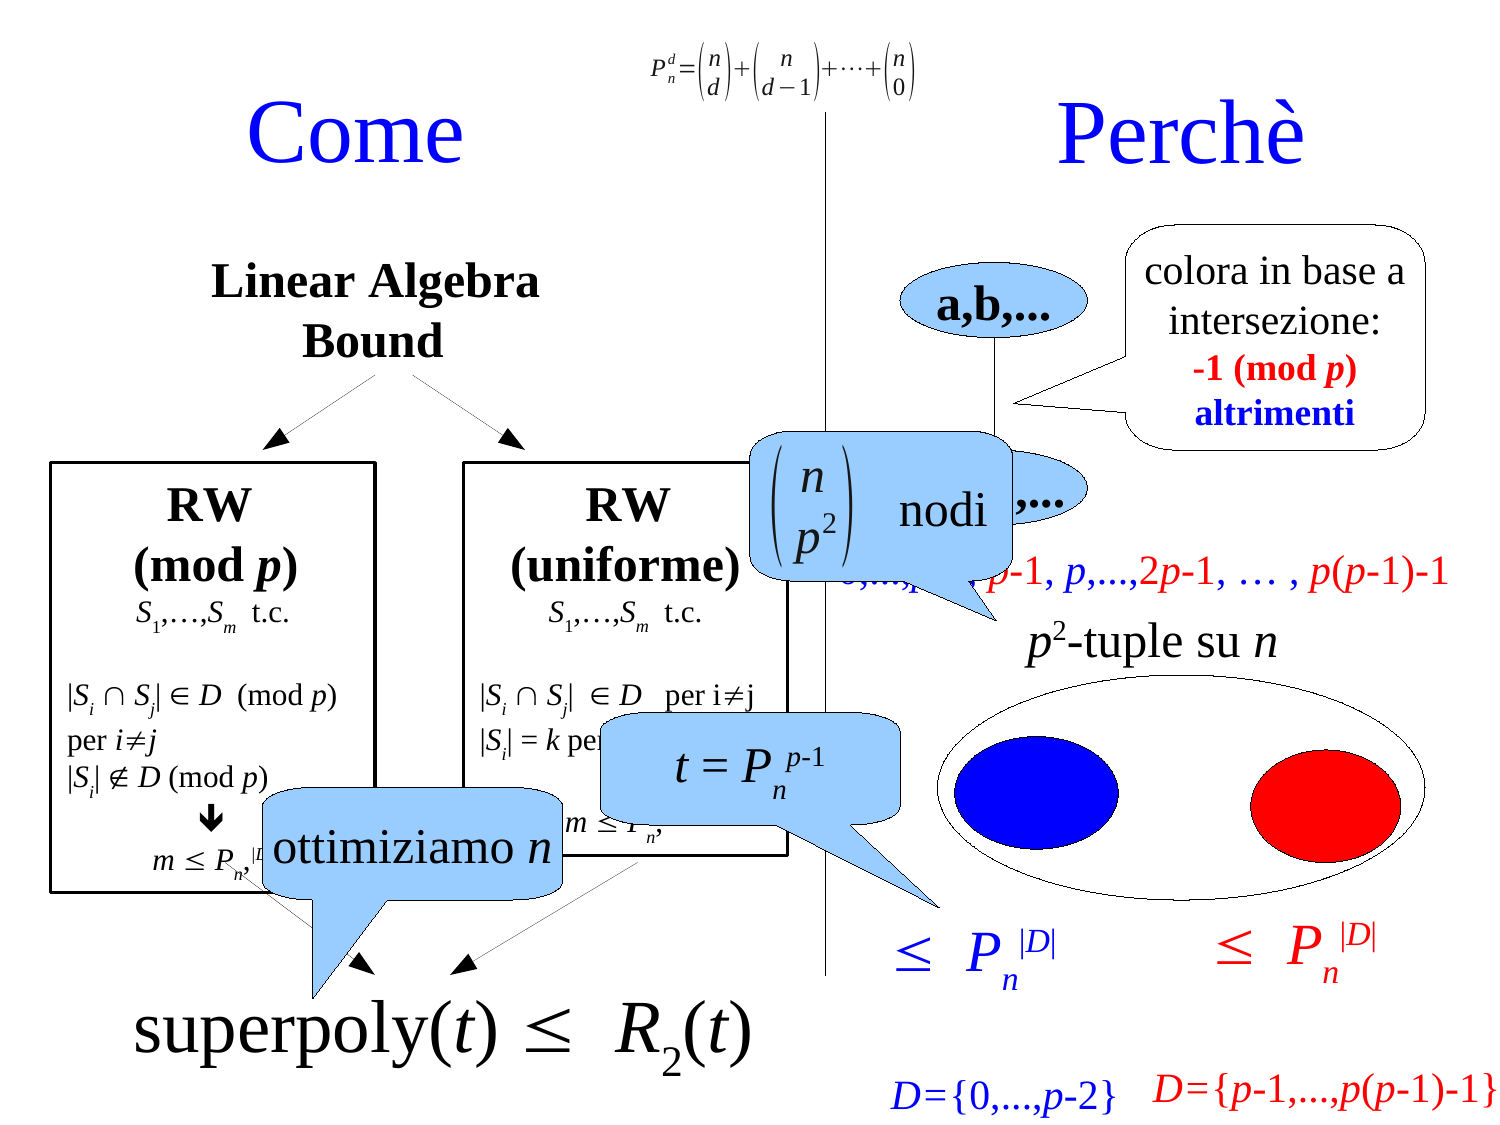

# Come
Perchè
colora in base a
intersezione:
-1 (mod p)
altrimenti
Linear Algebra Bound
a,b,...
a',b',...
 nodi
t = Pnp-1
RW (uniforme)
S1,…,Sm t.c.
|Si  Sj| ∈ D per ij
|Si| = k per ogni i

m ≤ Pn,|D|
RW
(mod p)
S1,…,Sm t.c.
|Si  Sj| ∈ D (mod p) per ij
|Si| ∉ D (mod p)

m ≤ Pn,|D|
0,...,p-2, p-1, p,...,2p-1, … , p(p-1)-1
p2-tuple su n
≤ Pn|D|
D={0,...,p-2}
 ≤ Pn|D|
D={p-1,...,p(p-1)-1}
ottimiziamo n
superpoly(t) ≤ R2(t)